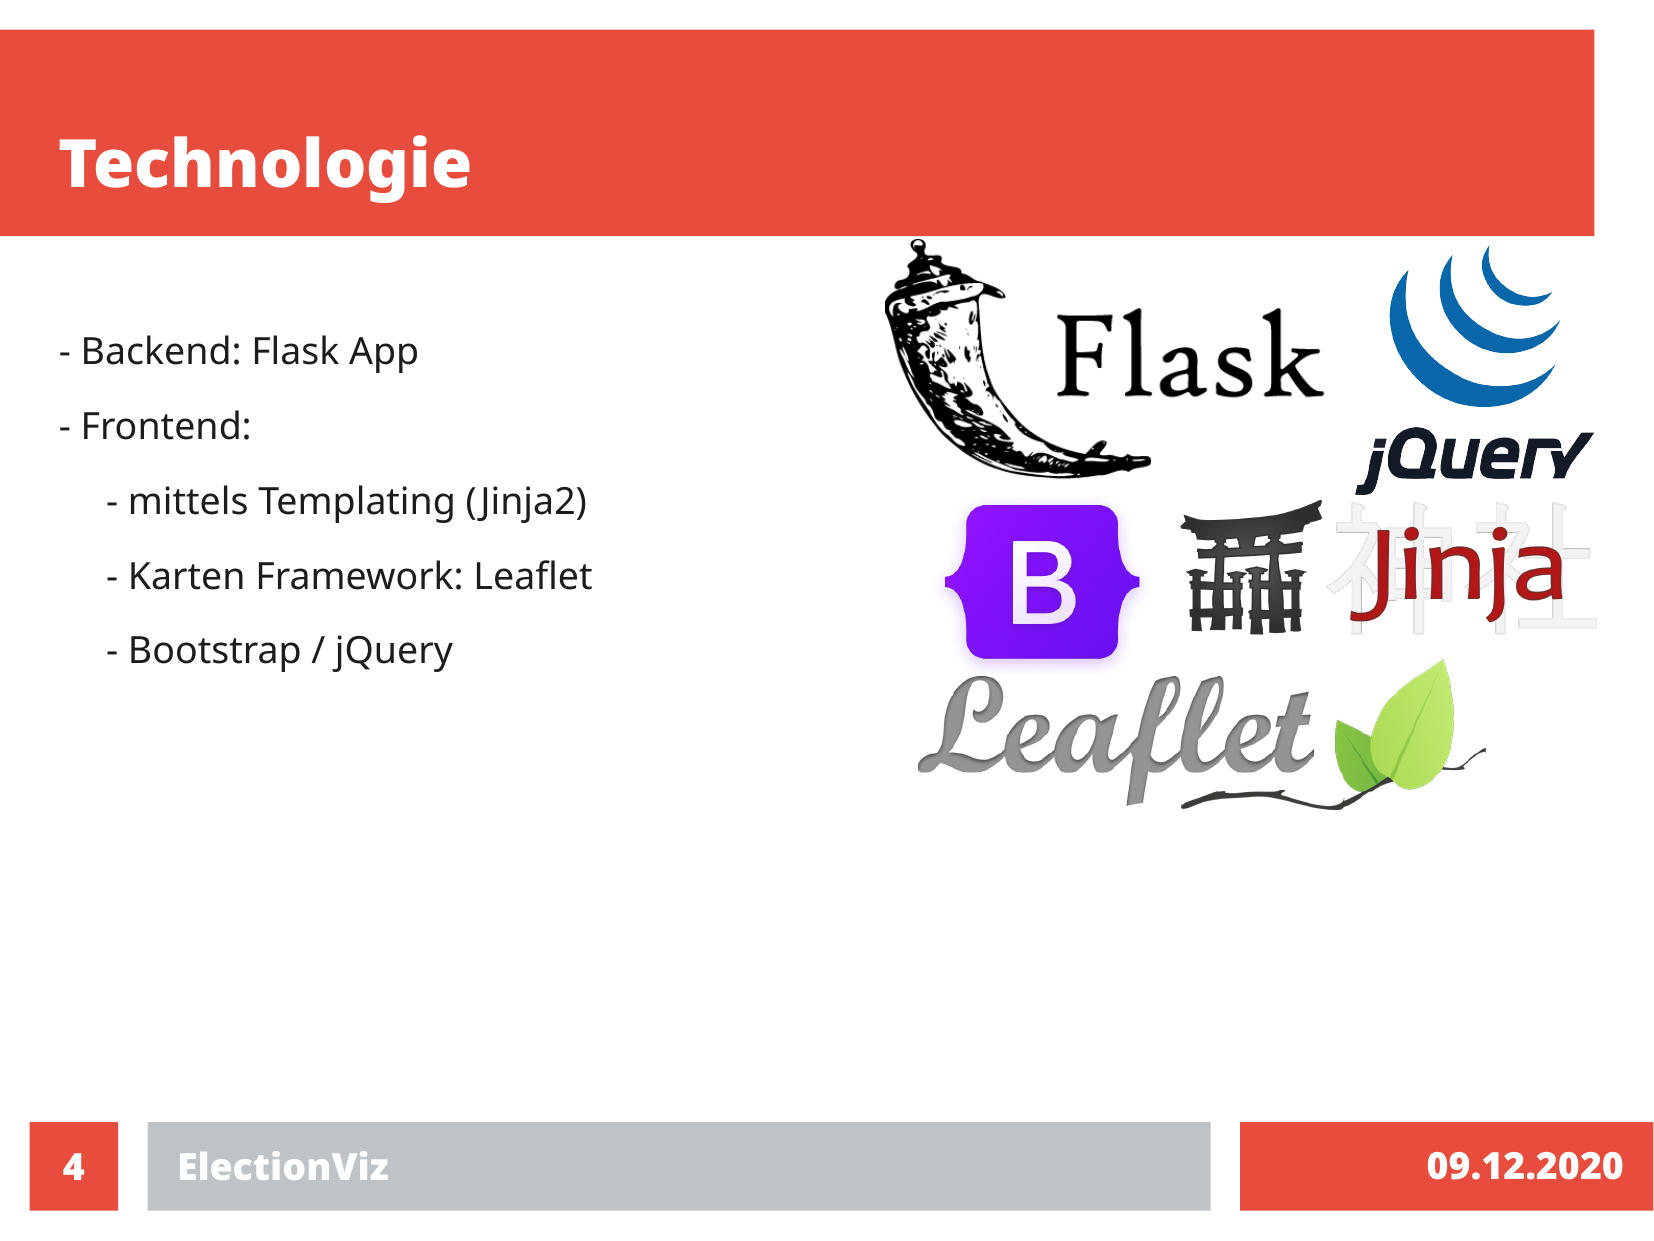

# Technologie
- Backend: Flask App
- Frontend:
- mittels Templating (Jinja2)
- Karten Framework: Leaflet
- Bootstrap / jQuery
4
ElectionViz
09.12.2020